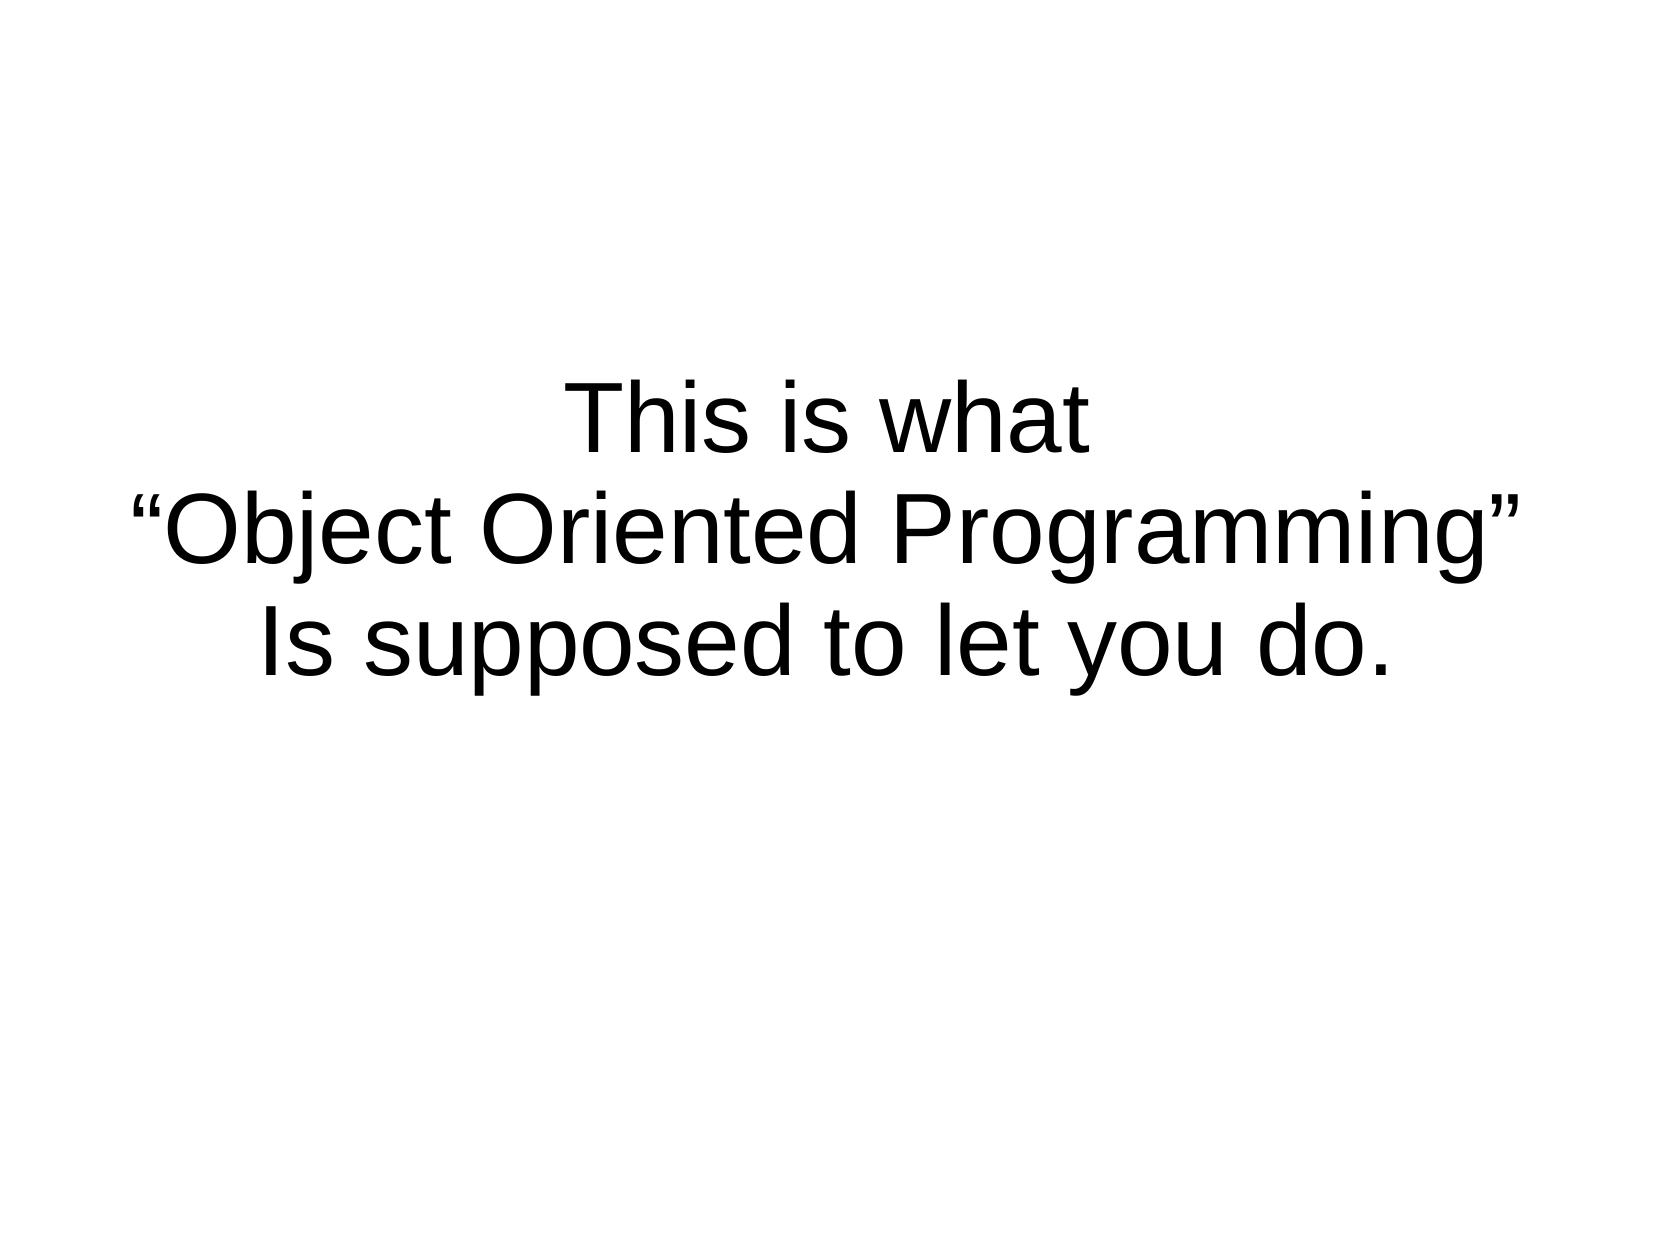

# This is what
“Object Oriented Programming”
Is supposed to let you do.